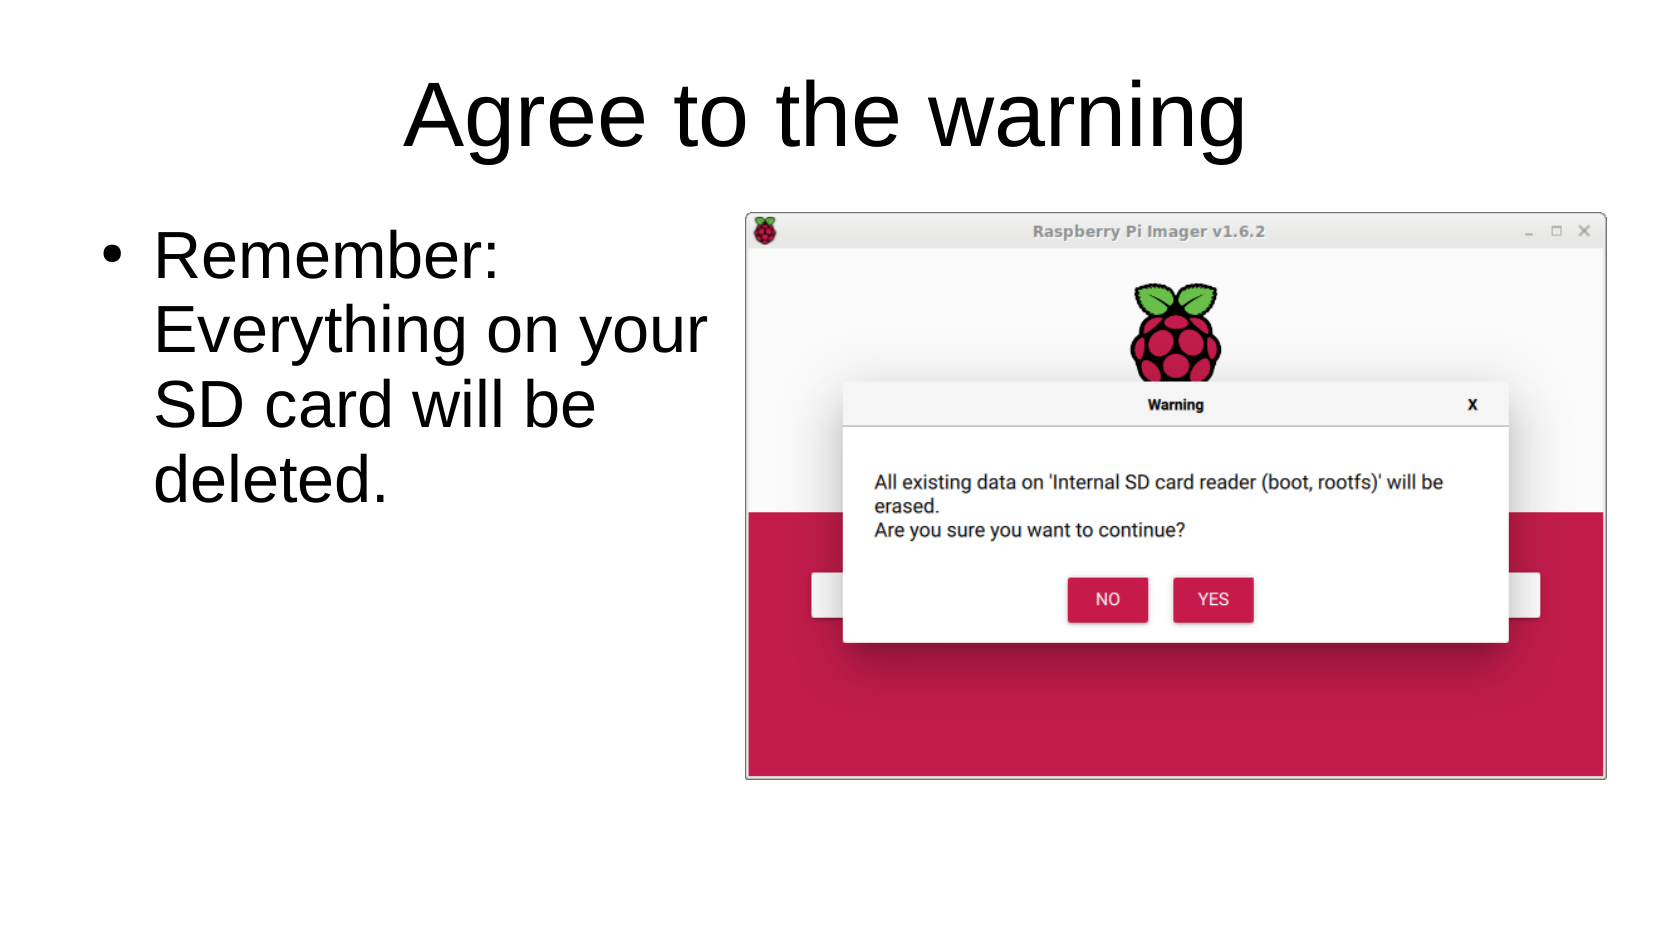

# Agree to the warning
Remember: Everything on your SD card will be deleted.